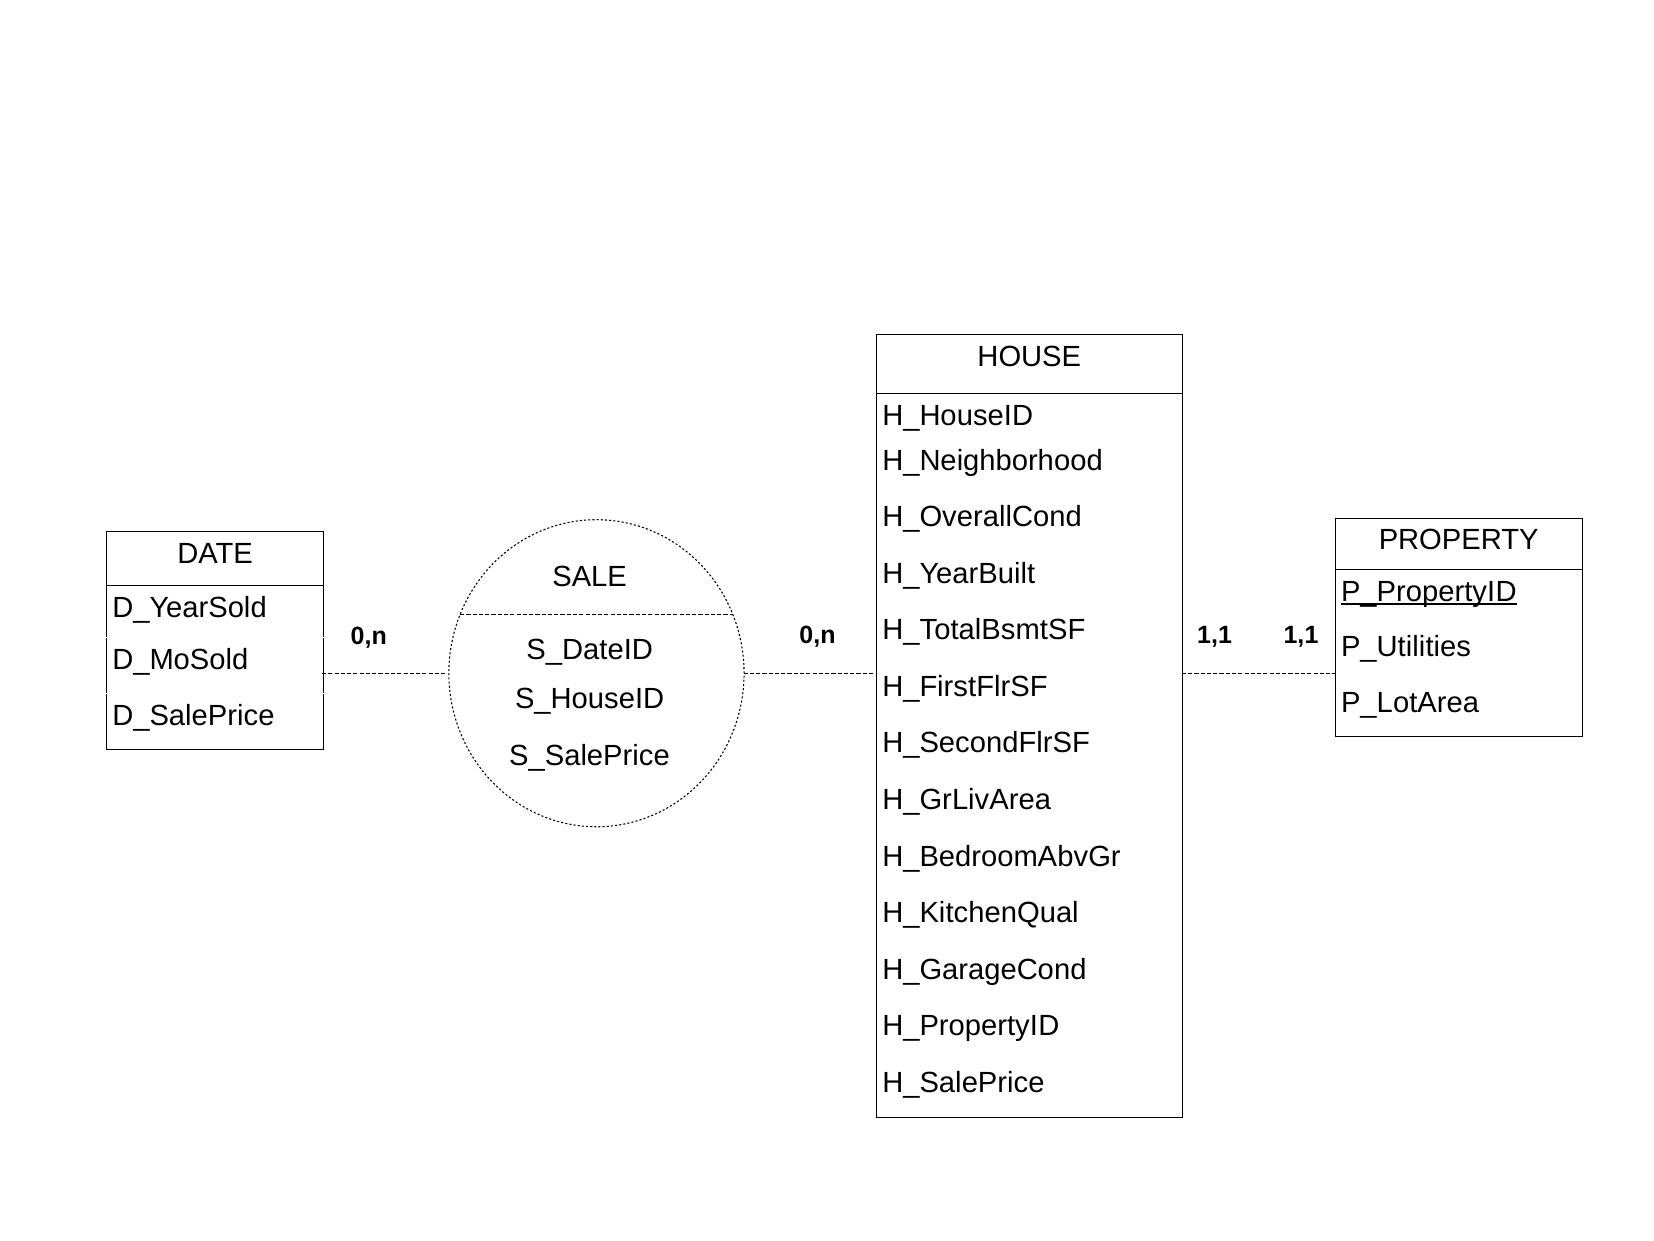

| HOUSE |
| --- |
| H\_HouseID |
| H\_Neighborhood |
| H\_OverallCond |
| H\_YearBuilt |
| H\_TotalBsmtSF |
| H\_FirstFlrSF |
| H\_SecondFlrSF |
| H\_GrLivArea |
| H\_BedroomAbvGr |
| H\_KitchenQual |
| H\_GarageCond |
| H\_PropertyID |
| H\_SalePrice |
| PROPERTY |
| --- |
| P\_PropertyID |
| P\_Utilities |
| P\_LotArea |
| DATE |
| --- |
| D\_YearSold |
| D\_MoSold |
| D\_SalePrice |
| SALE |
| --- |
| S\_DateID |
| S\_HouseID |
| S\_SalePrice |
0,n
1,1
1,1
0,n